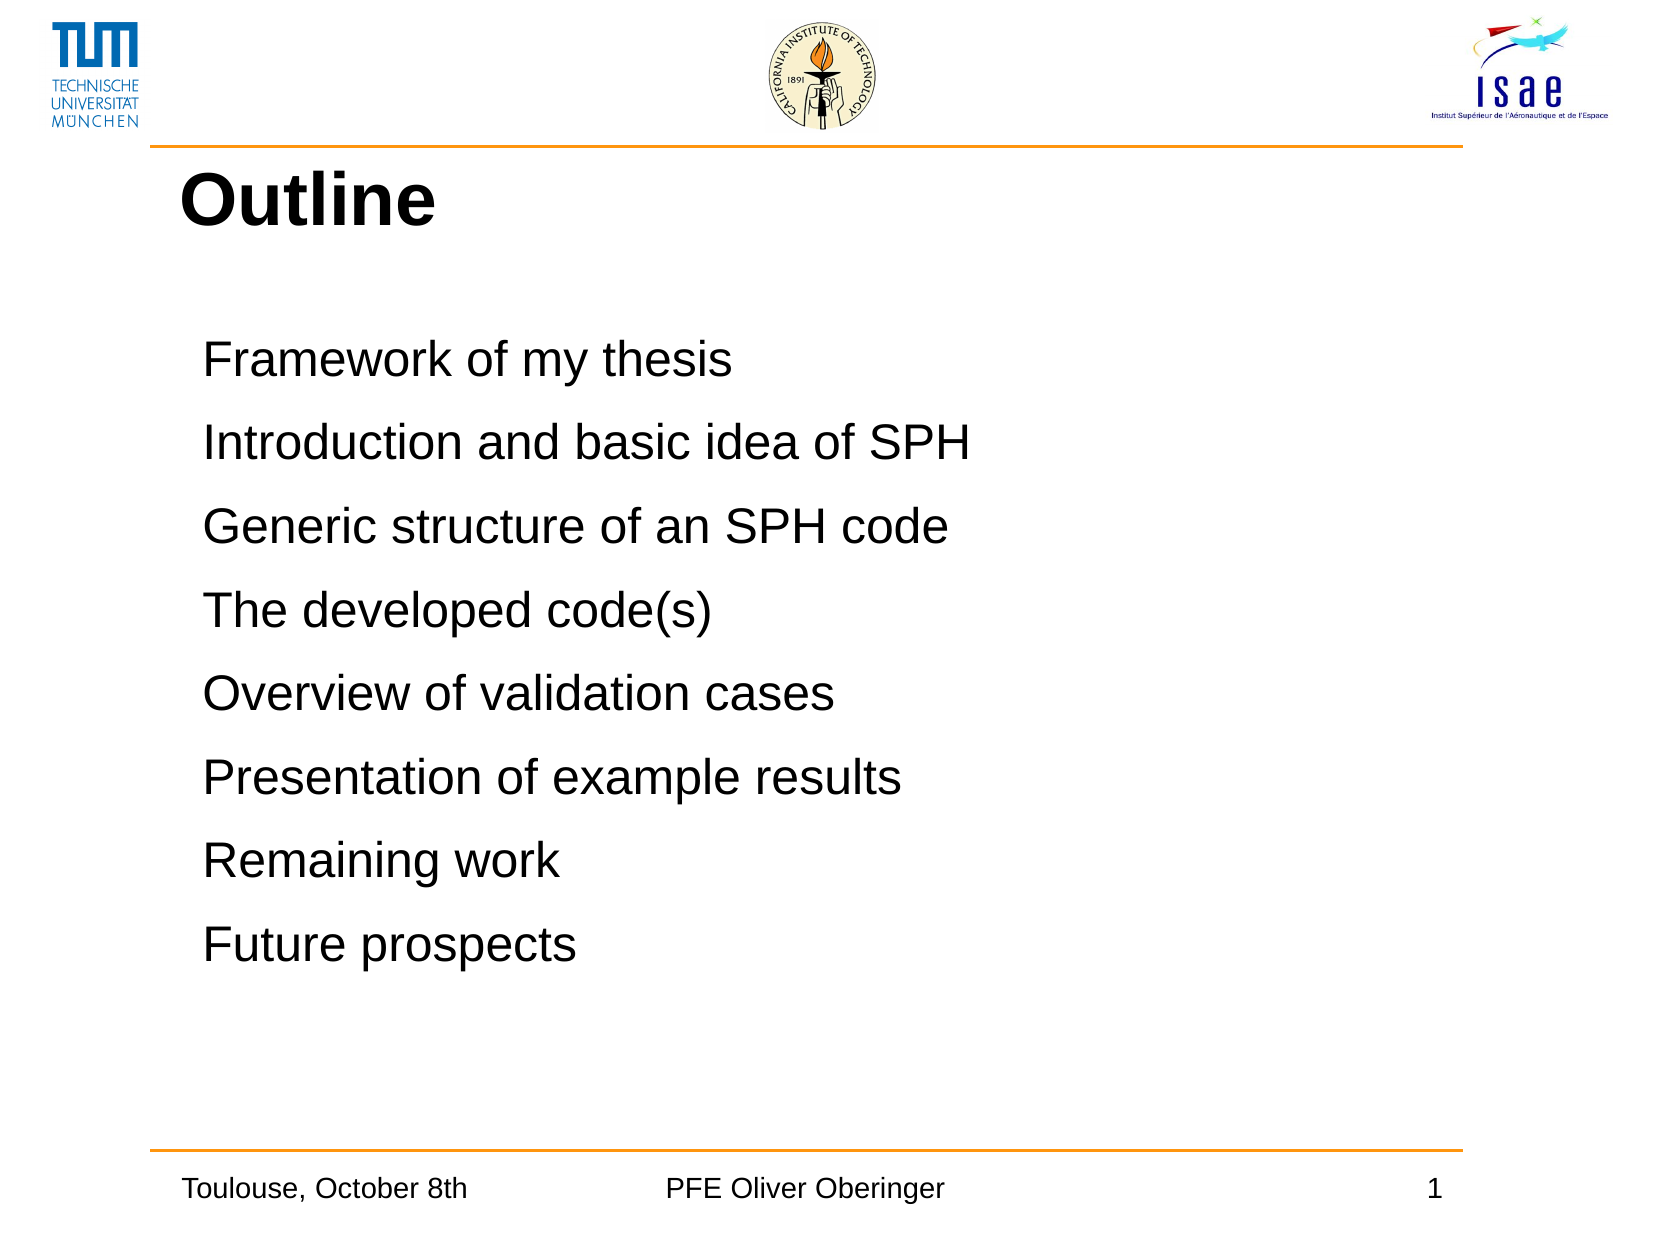

Outline
Framework of my thesis
Introduction and basic idea of SPH
Generic structure of an SPH code
The developed code(s)
Overview of validation cases
Presentation of example results
Remaining work
Future prospects
Toulouse, October 8th
PFE Oliver Oberinger
1